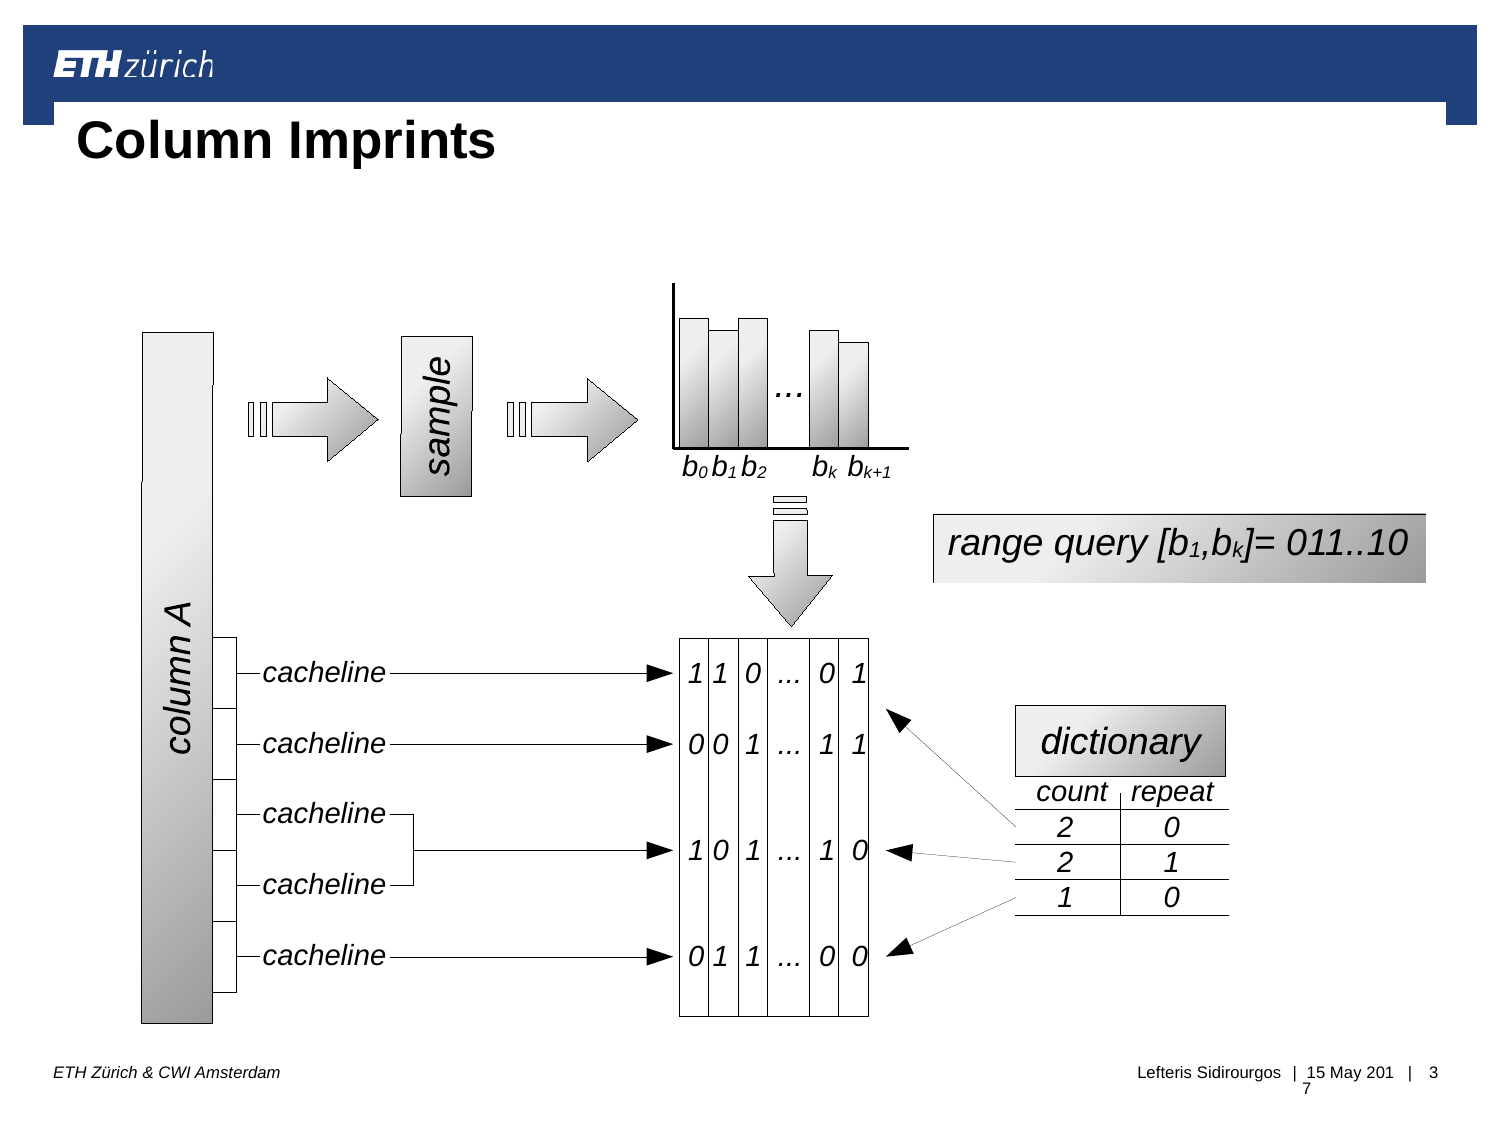

# Column Imprints
...
b0
b1
b2
bk
bk+1
sample
range query [b1,bk]= 011..10
cacheline
1 1 0 ... 0 1
cacheline
0 0 1 ... 1 1
cacheline
1 0 1 ... 1 0
cacheline
cacheline
0 1 1 ... 0 0
column A
dictionary
count
repeat
2
0
2
1
1
0
Lefteris Sidirourgos
 15 May 2017
3